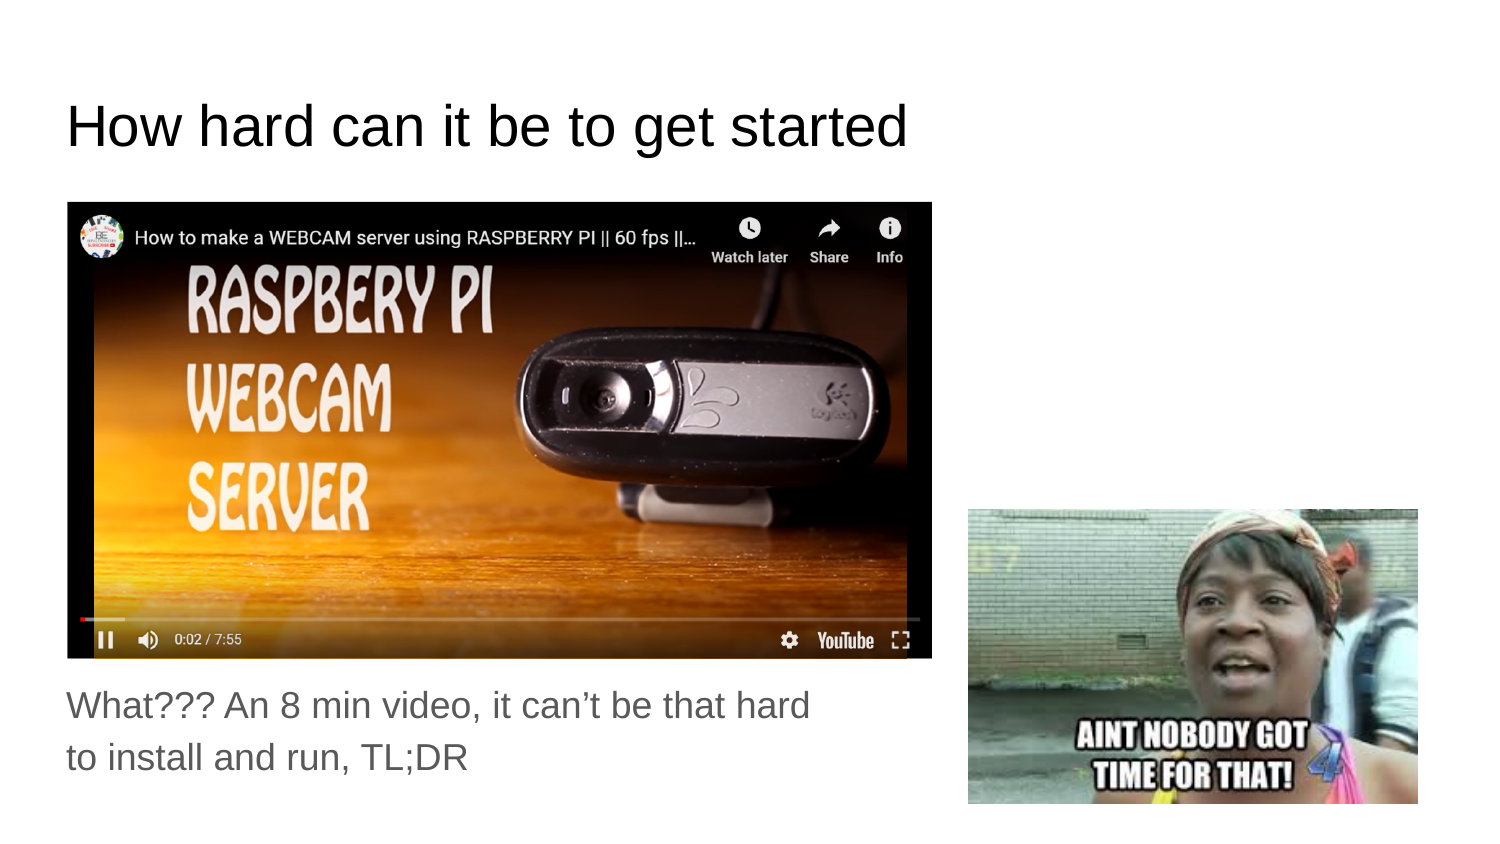

# How hard can it be to get started
What??? An 8 min video, it can’t be that hard
to install and run, TL;DR